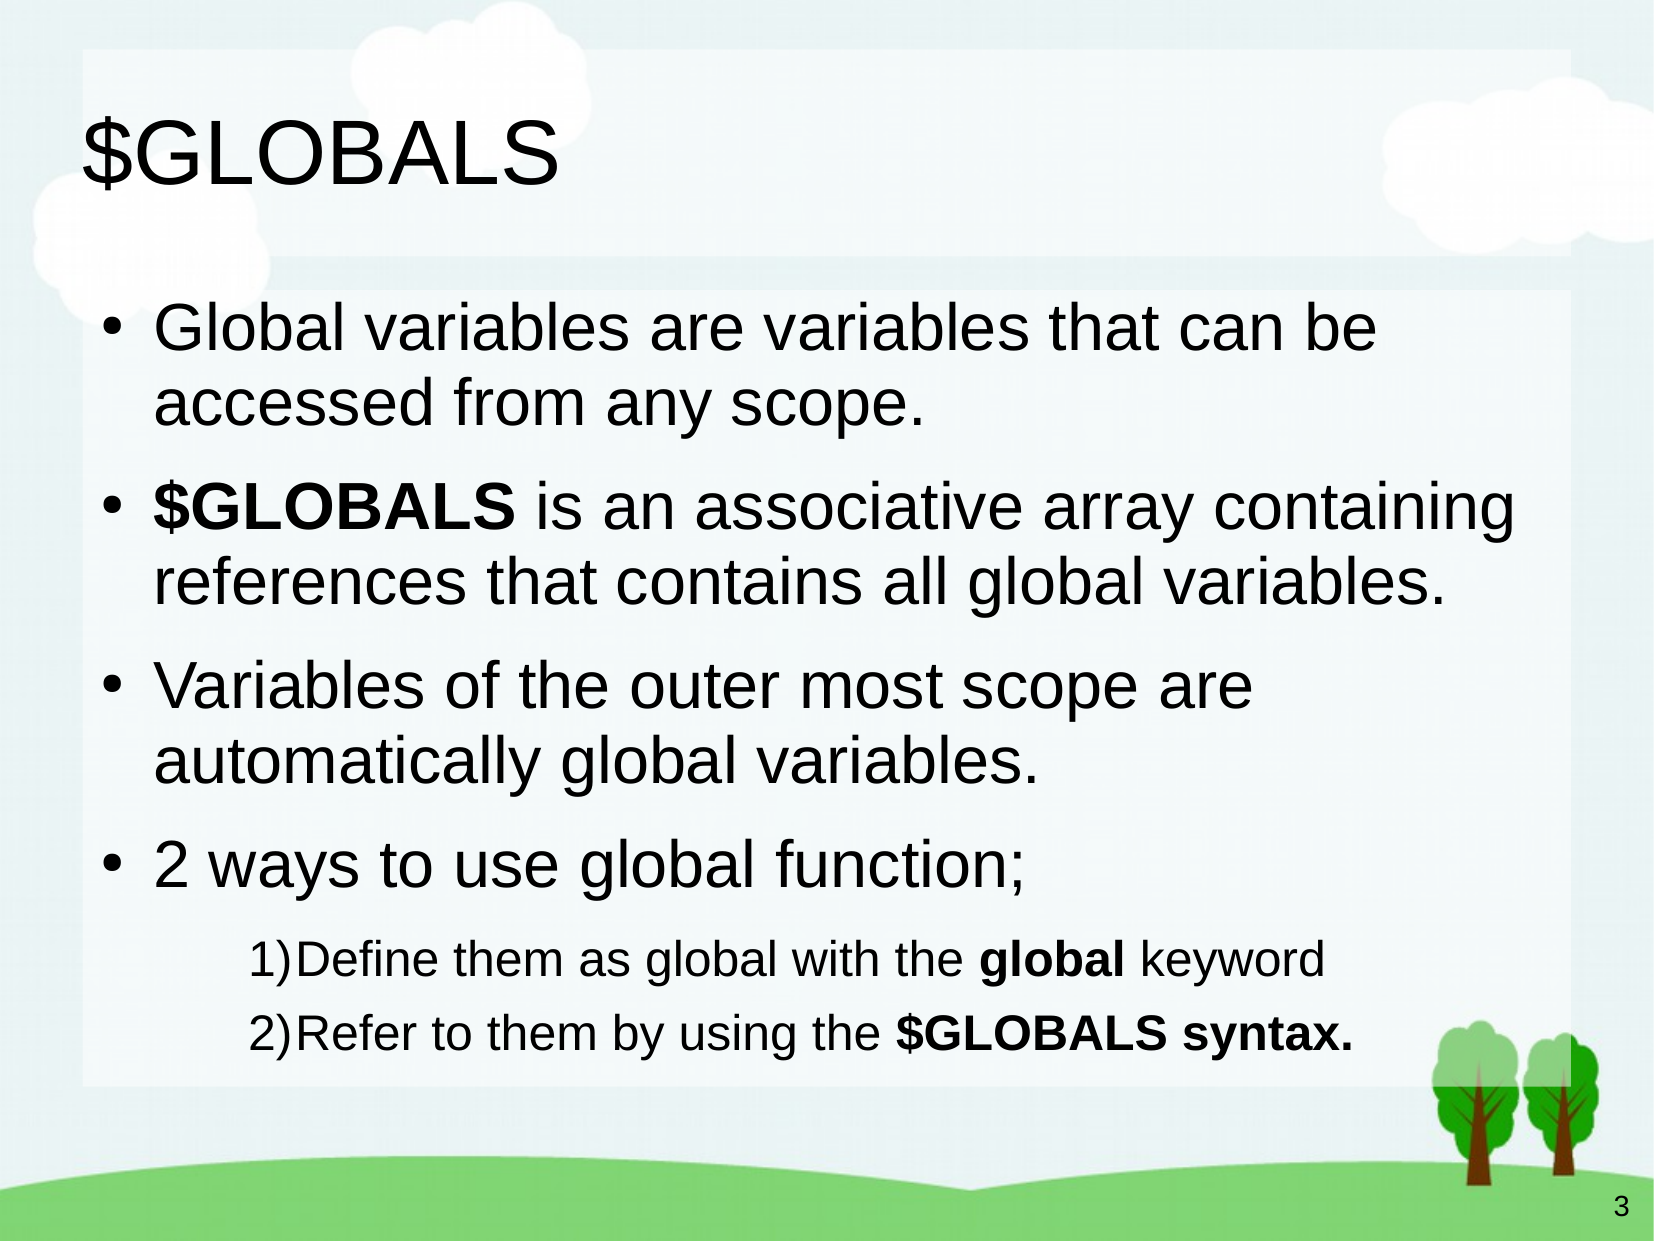

# $GLOBALS
Global variables are variables that can be accessed from any scope.
$GLOBALS is an associative array containing references that contains all global variables.
Variables of the outer most scope are automatically global variables.
2 ways to use global function;
Define them as global with the global keyword
Refer to them by using the $GLOBALS syntax.
3